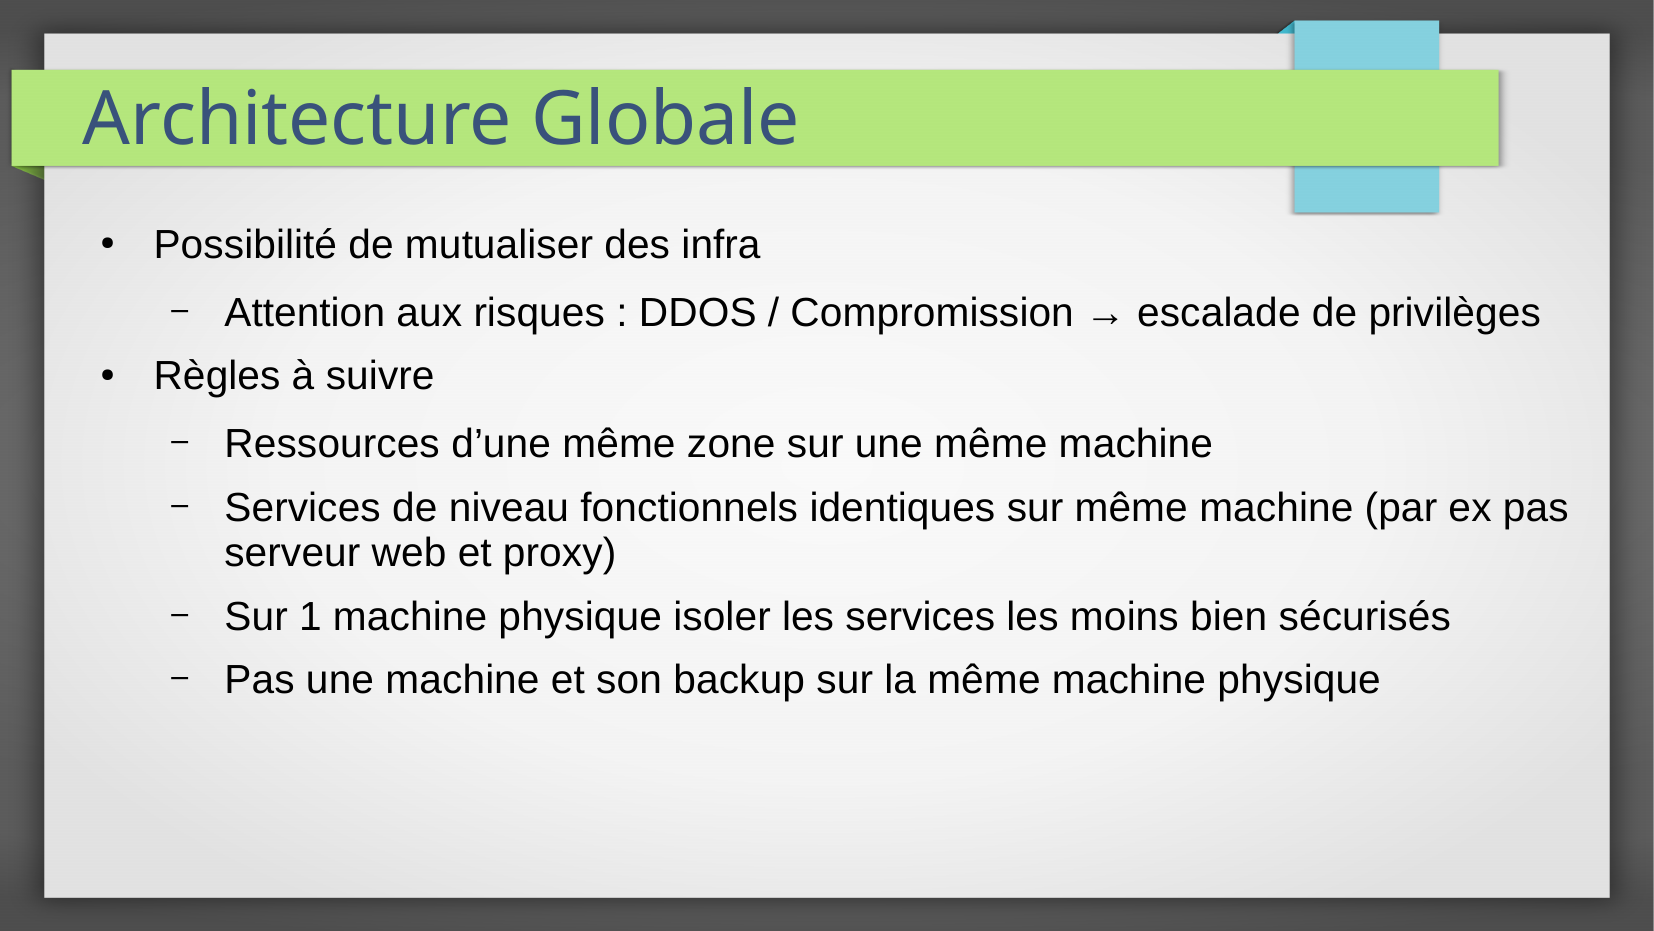

# Architecture Globale
Possibilité de mutualiser des infra
Attention aux risques : DDOS / Compromission → escalade de privilèges
Règles à suivre
Ressources d’une même zone sur une même machine
Services de niveau fonctionnels identiques sur même machine (par ex pas serveur web et proxy)
Sur 1 machine physique isoler les services les moins bien sécurisés
Pas une machine et son backup sur la même machine physique